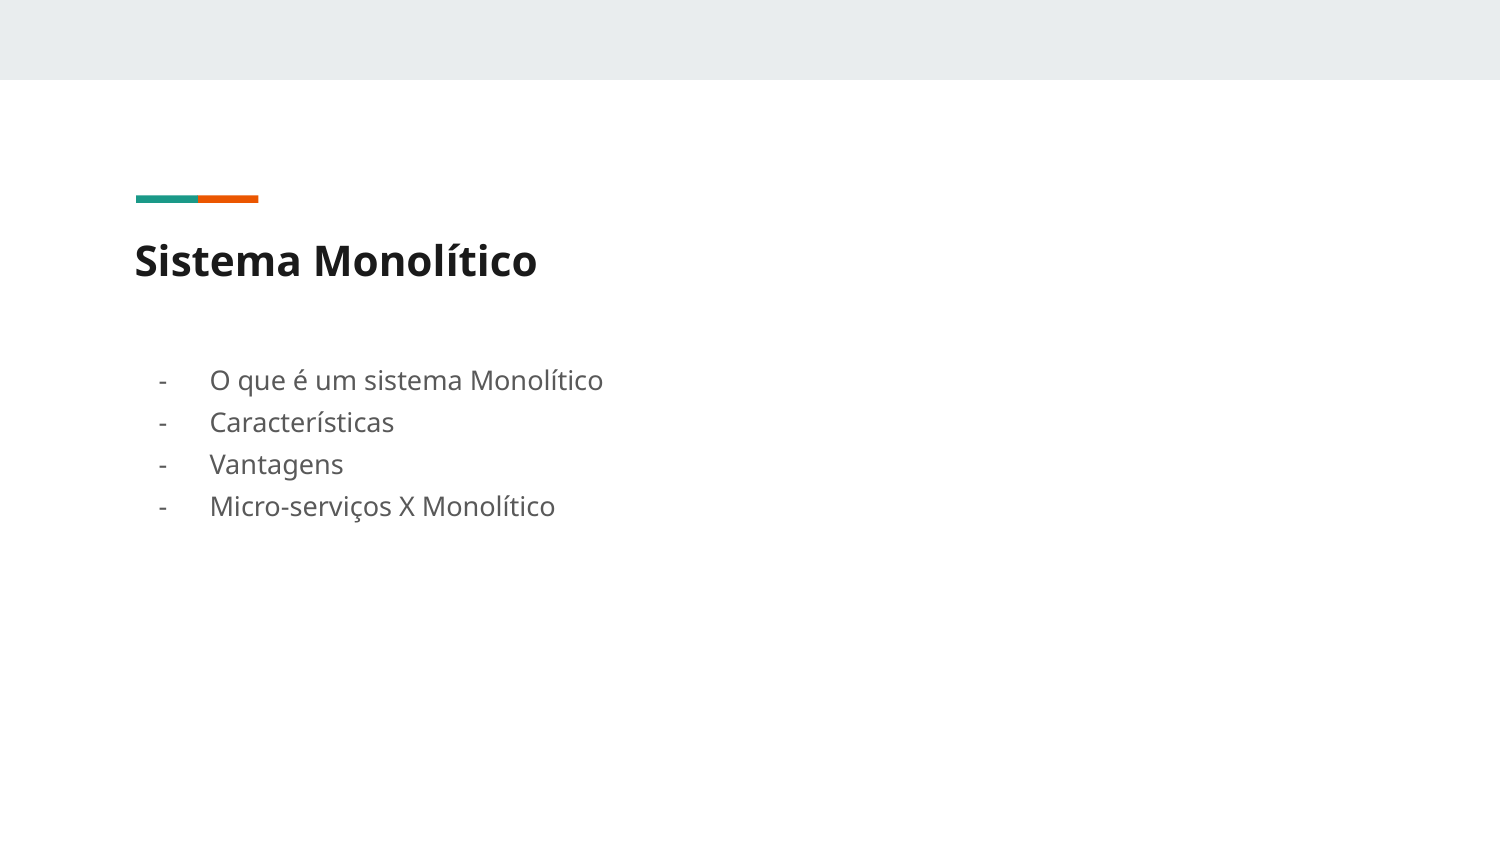

# Sistema Monolítico
O que é um sistema Monolítico
Características
Vantagens
Micro-serviços X Monolítico